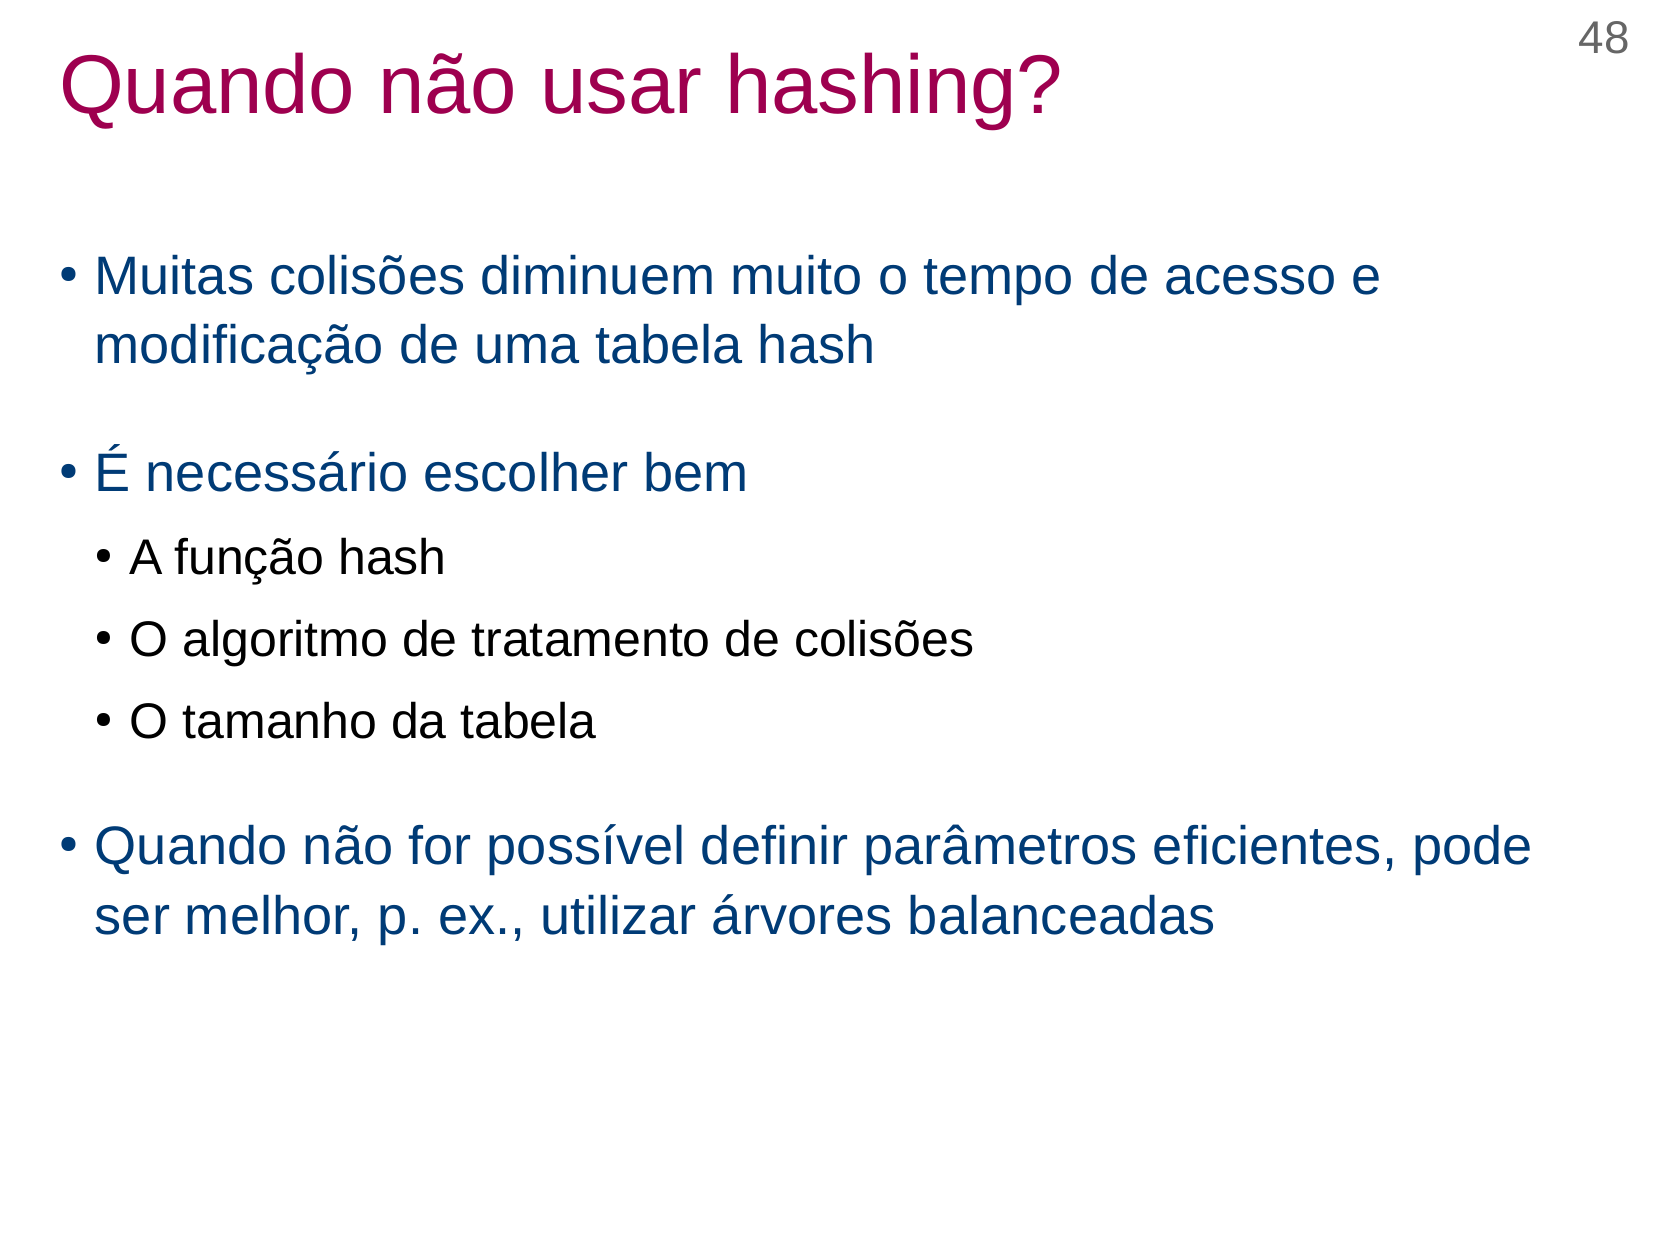

48
# Quando não usar hashing?
Muitas colisões diminuem muito o tempo de acesso e modificação de uma tabela hash
É necessário escolher bem
A função hash
O algoritmo de tratamento de colisões
O tamanho da tabela
Quando não for possível definir parâmetros eficientes, pode ser melhor, p. ex., utilizar árvores balanceadas